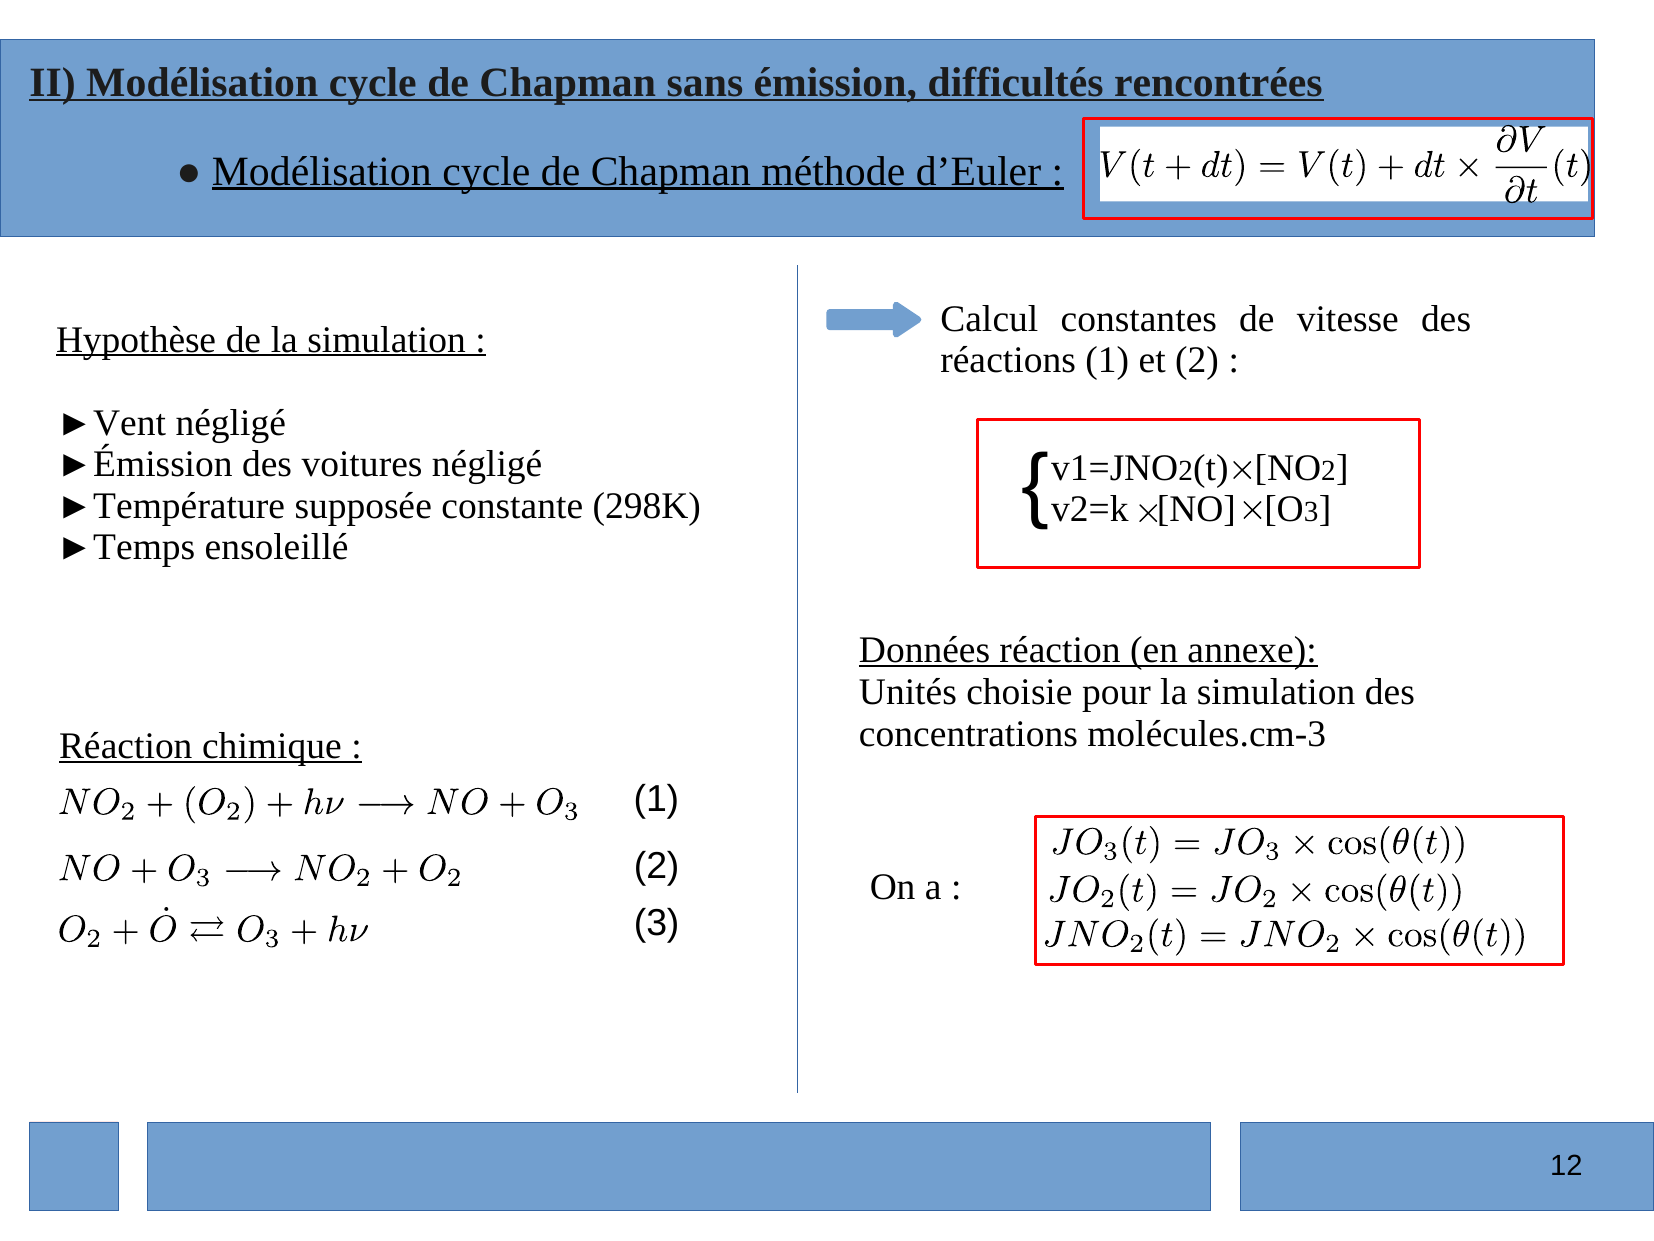

II) Modélisation cycle de Chapman sans émission, difficultés rencontrées
● Modélisation cycle de Chapman méthode d’Euler :
Calcul constantes de vitesse des réactions (1) et (2) :
Hypothèse de la simulation :
►Vent négligé
►Émission des voitures négligé
►Température supposée constante (298K)
►Temps ensoleillé
{
v1=JNO2(t) [NO2]
v2=k [NO] [O3]
Données réaction (en annexe):
Unités choisie pour la simulation des concentrations molécules.cm-3
Réaction chimique :
(1)
(2)
On a :
(3)
12